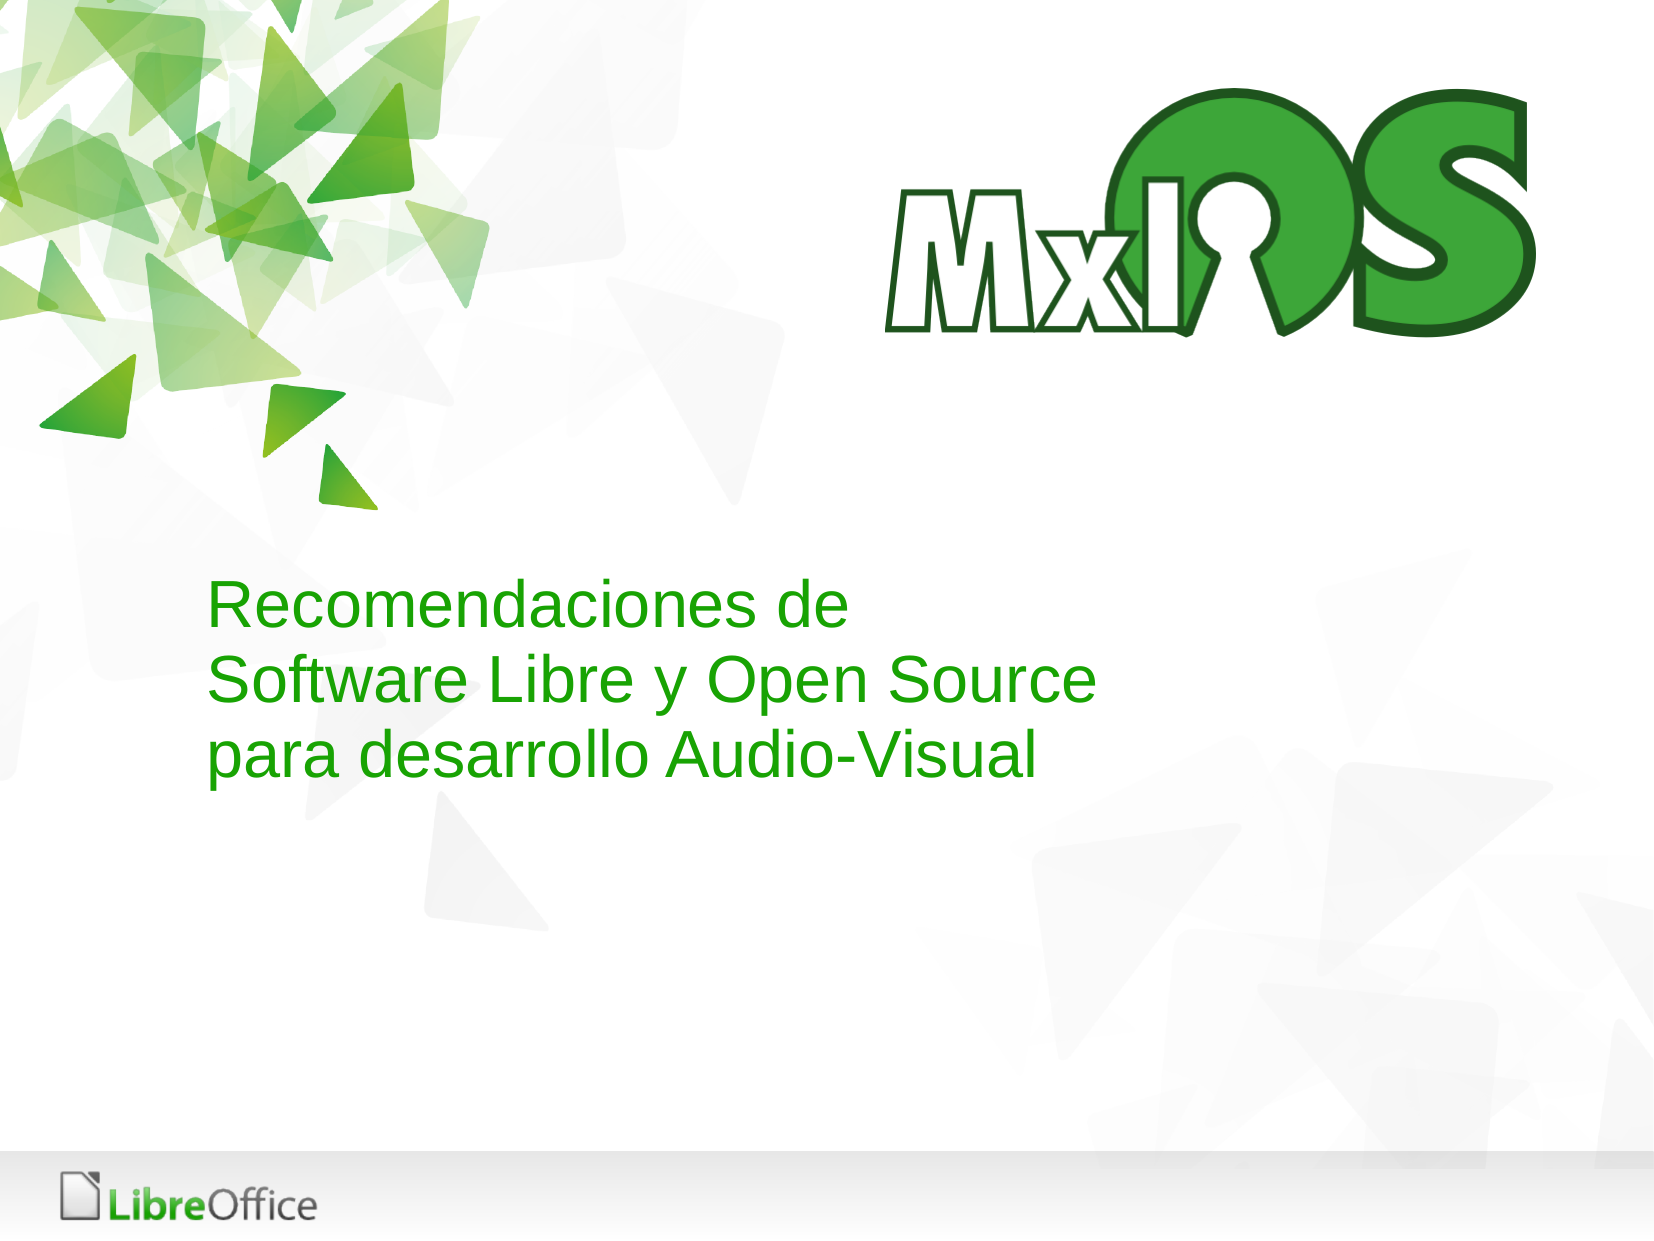

# Recomendaciones de Software Libre y Open Source para desarrollo Audio-Visual